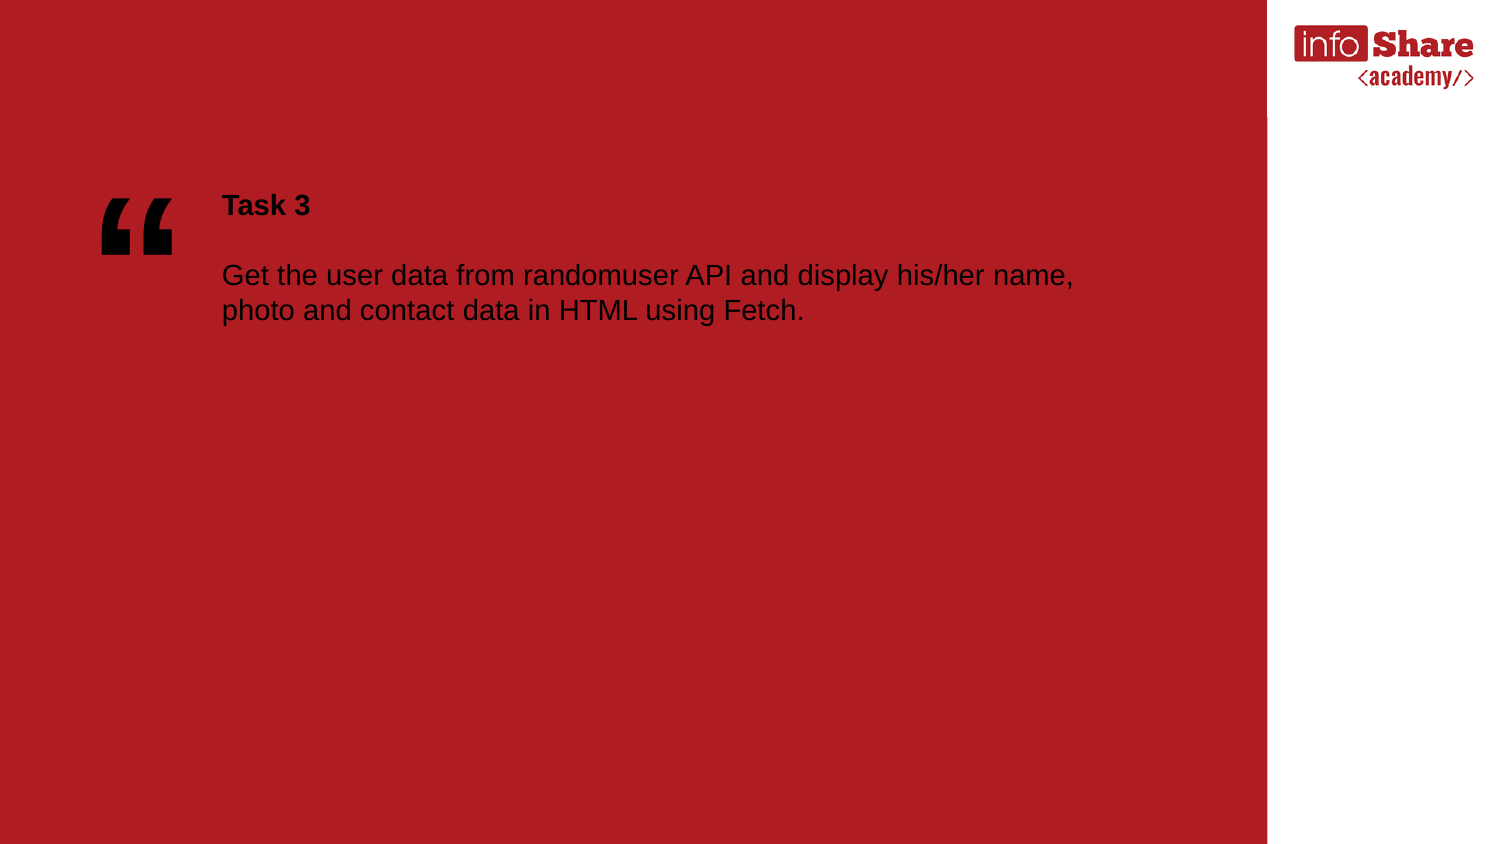

# Task 3
Get the user data from randomuser API and display his/her name, photo and contact data in HTML using Fetch.